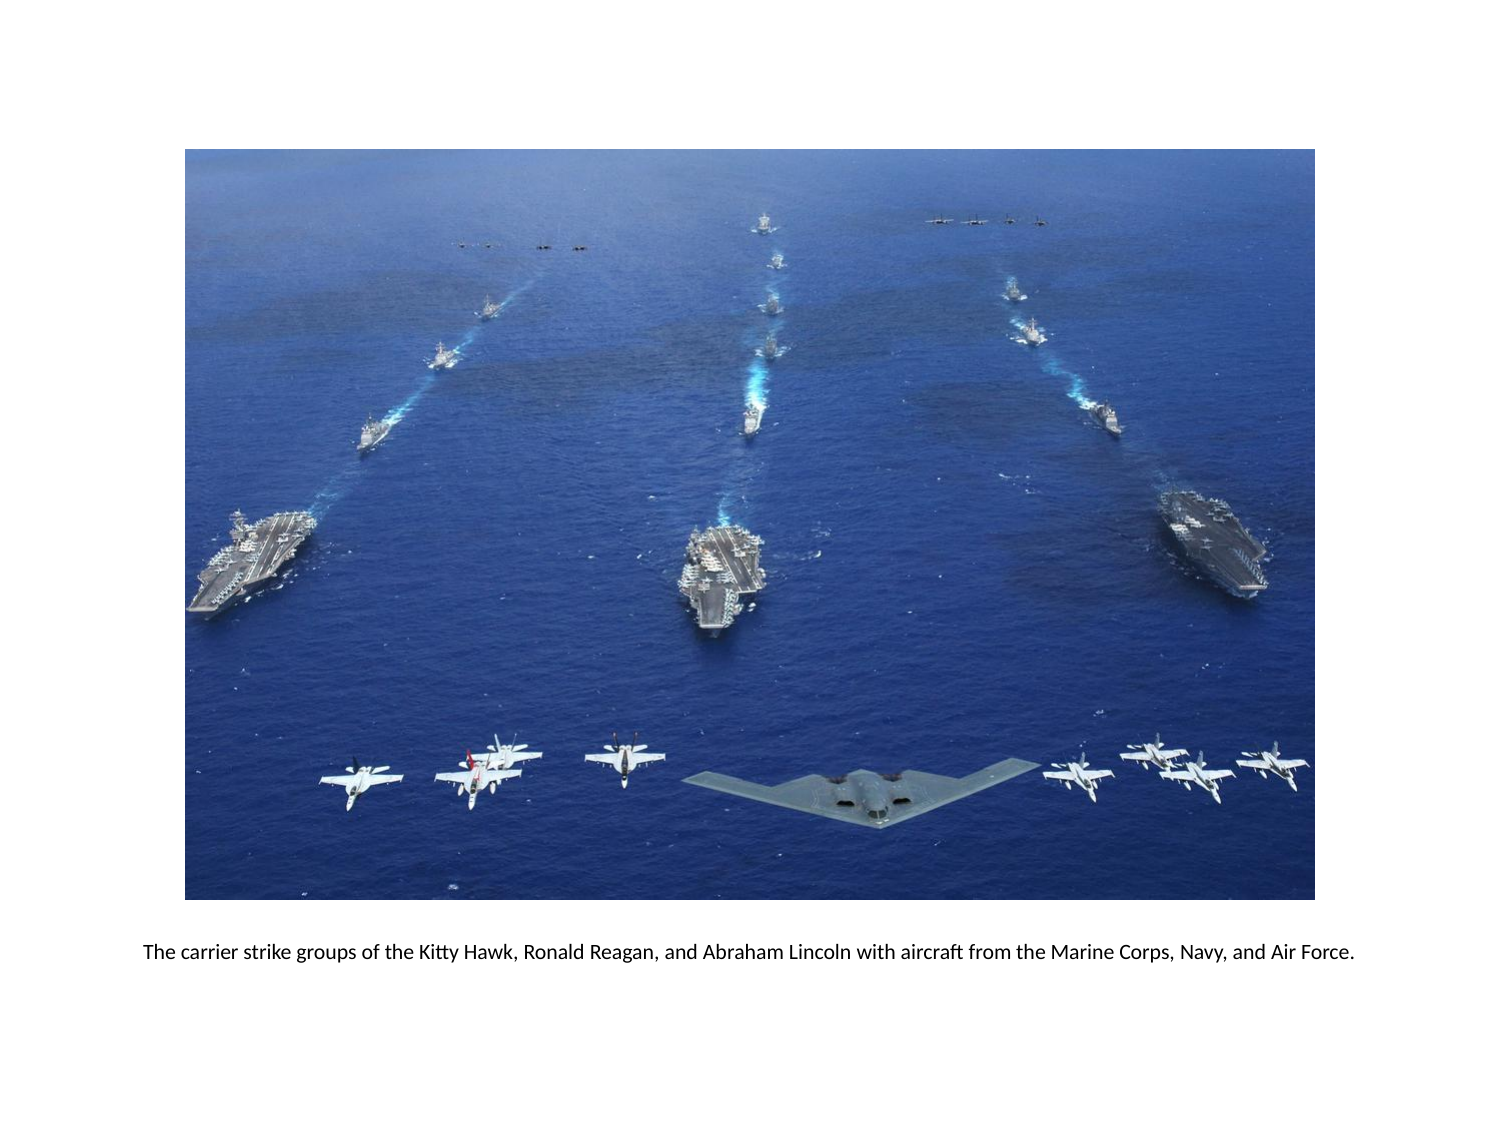

The carrier strike groups of the Kitty Hawk, Ronald Reagan, and Abraham Lincoln with aircraft from the Marine Corps, Navy, and Air Force.